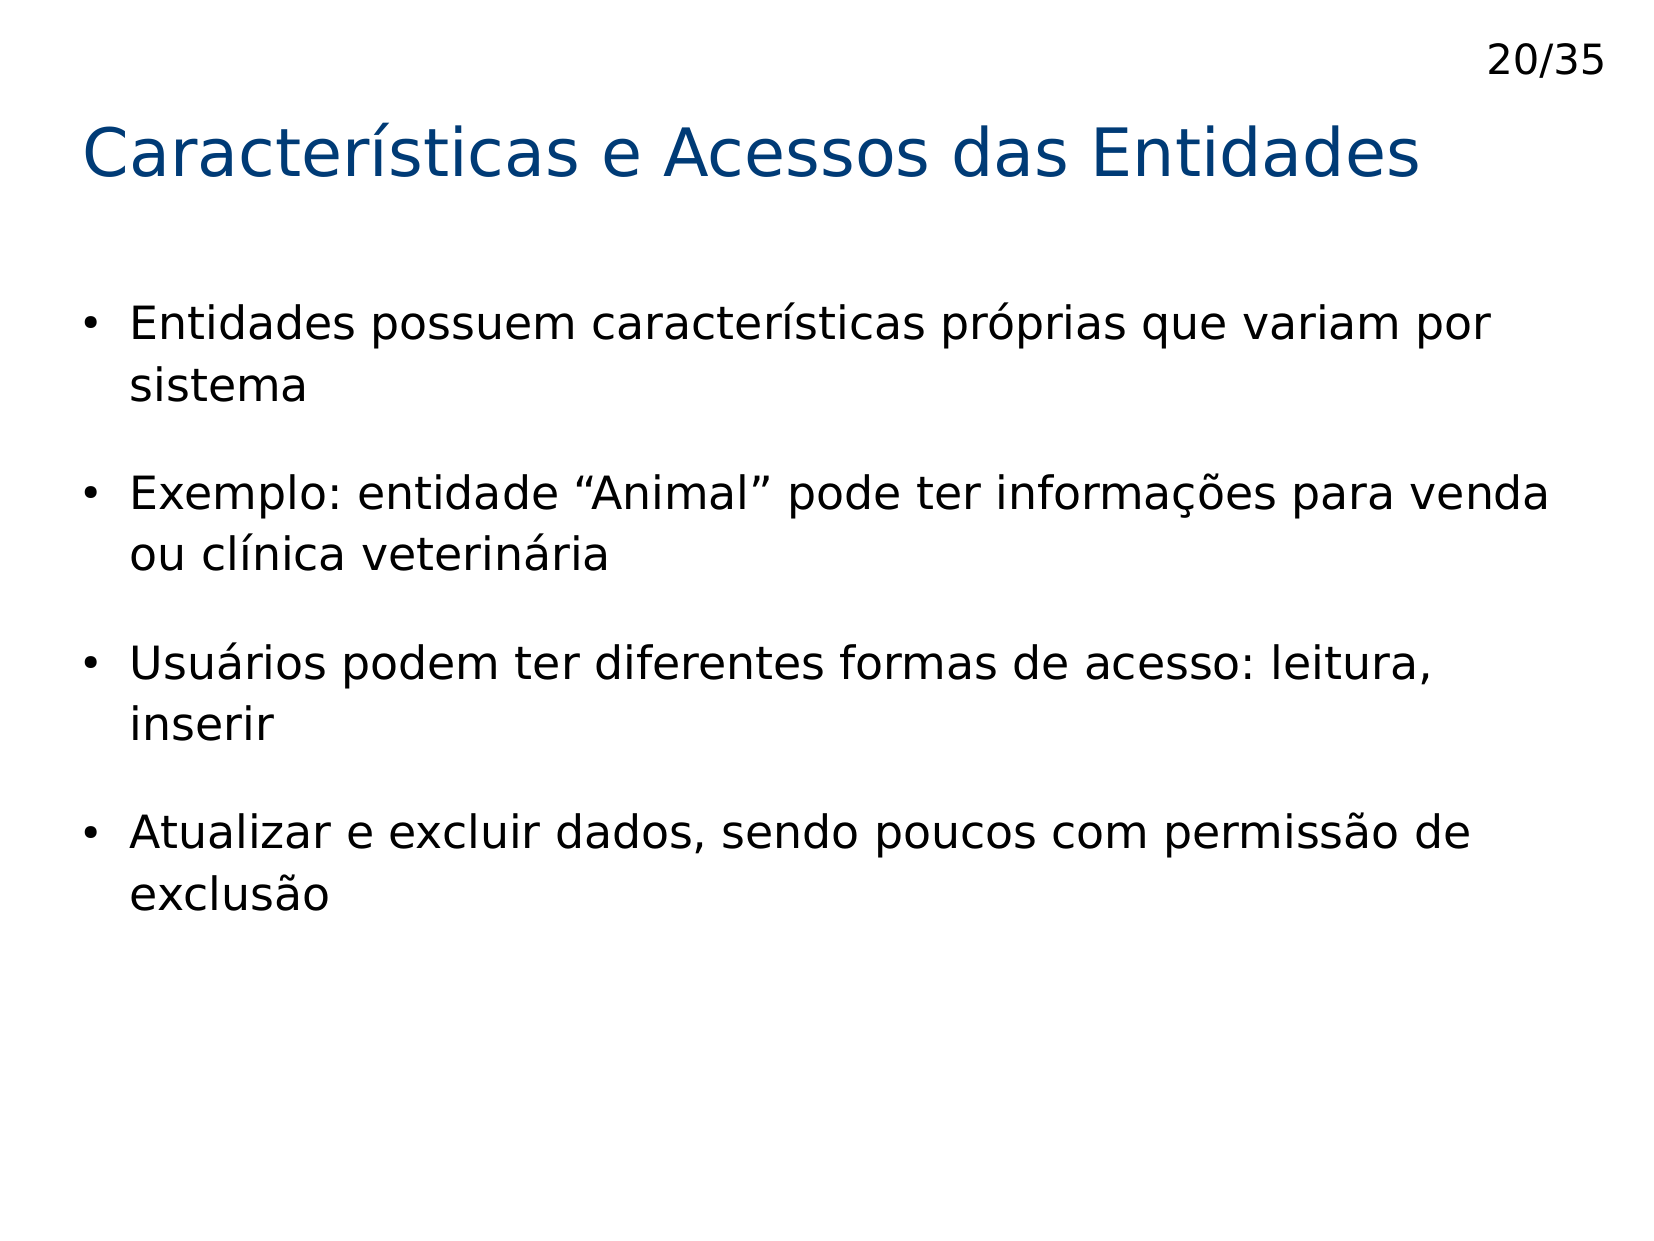

20
# Características e Acessos das Entidades
Entidades possuem características próprias que variam por sistema
Exemplo: entidade “Animal” pode ter informações para venda ou clínica veterinária
Usuários podem ter diferentes formas de acesso: leitura, inserir
Atualizar e excluir dados, sendo poucos com permissão de exclusão